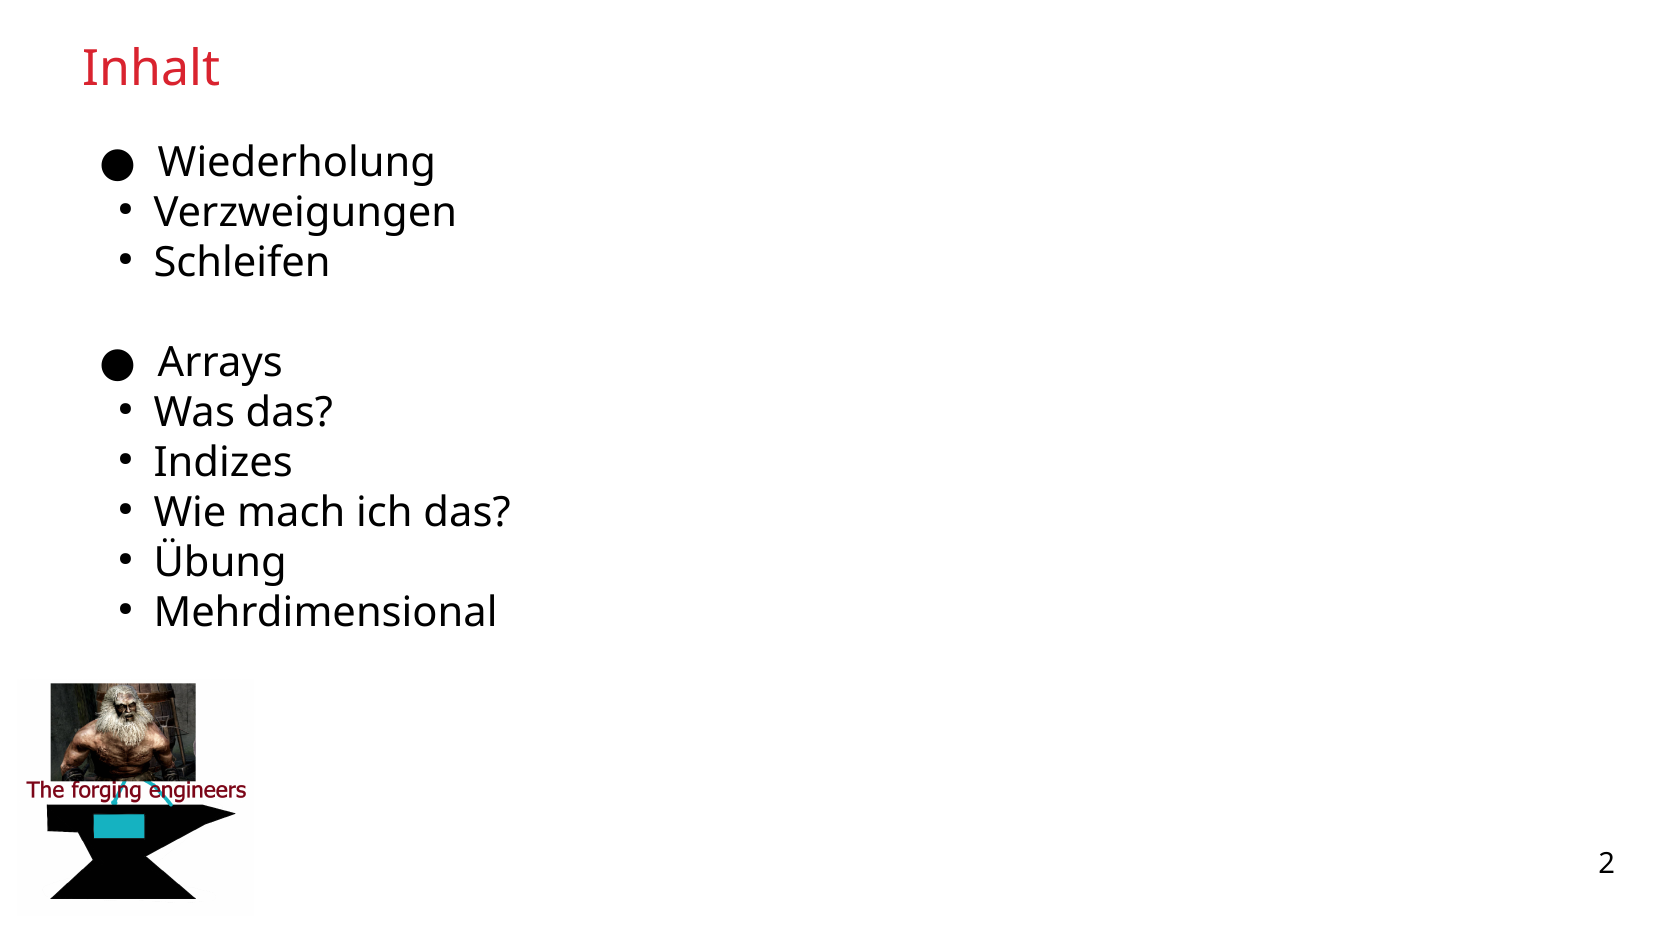

# Inhalt
Wiederholung
Verzweigungen
Schleifen
Arrays
Was das?
Indizes
Wie mach ich das?
Übung
Mehrdimensional